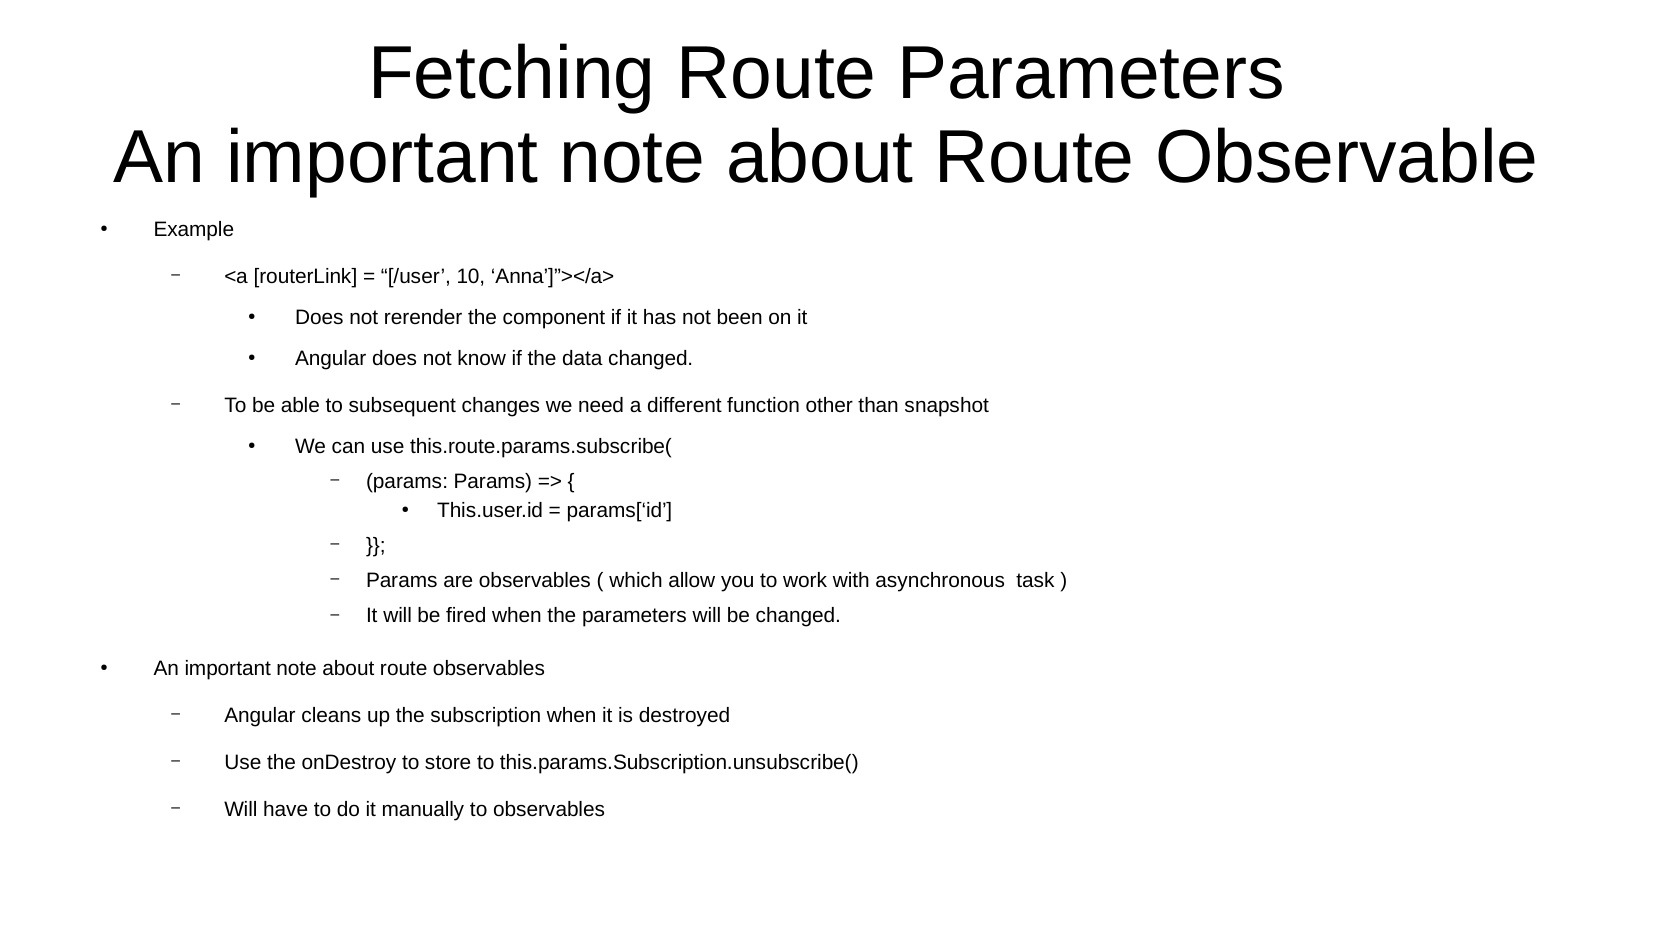

# Fetching Route Parameters An important note about Route Observable
Example
<a [routerLink] = “[/user’, 10, ‘Anna’]”></a>
Does not rerender the component if it has not been on it
Angular does not know if the data changed.
To be able to subsequent changes we need a different function other than snapshot
We can use this.route.params.subscribe(
(params: Params) => {
This.user.id = params[‘id’]
}};
Params are observables ( which allow you to work with asynchronous task )
It will be fired when the parameters will be changed.
An important note about route observables
Angular cleans up the subscription when it is destroyed
Use the onDestroy to store to this.params.Subscription.unsubscribe()
Will have to do it manually to observables